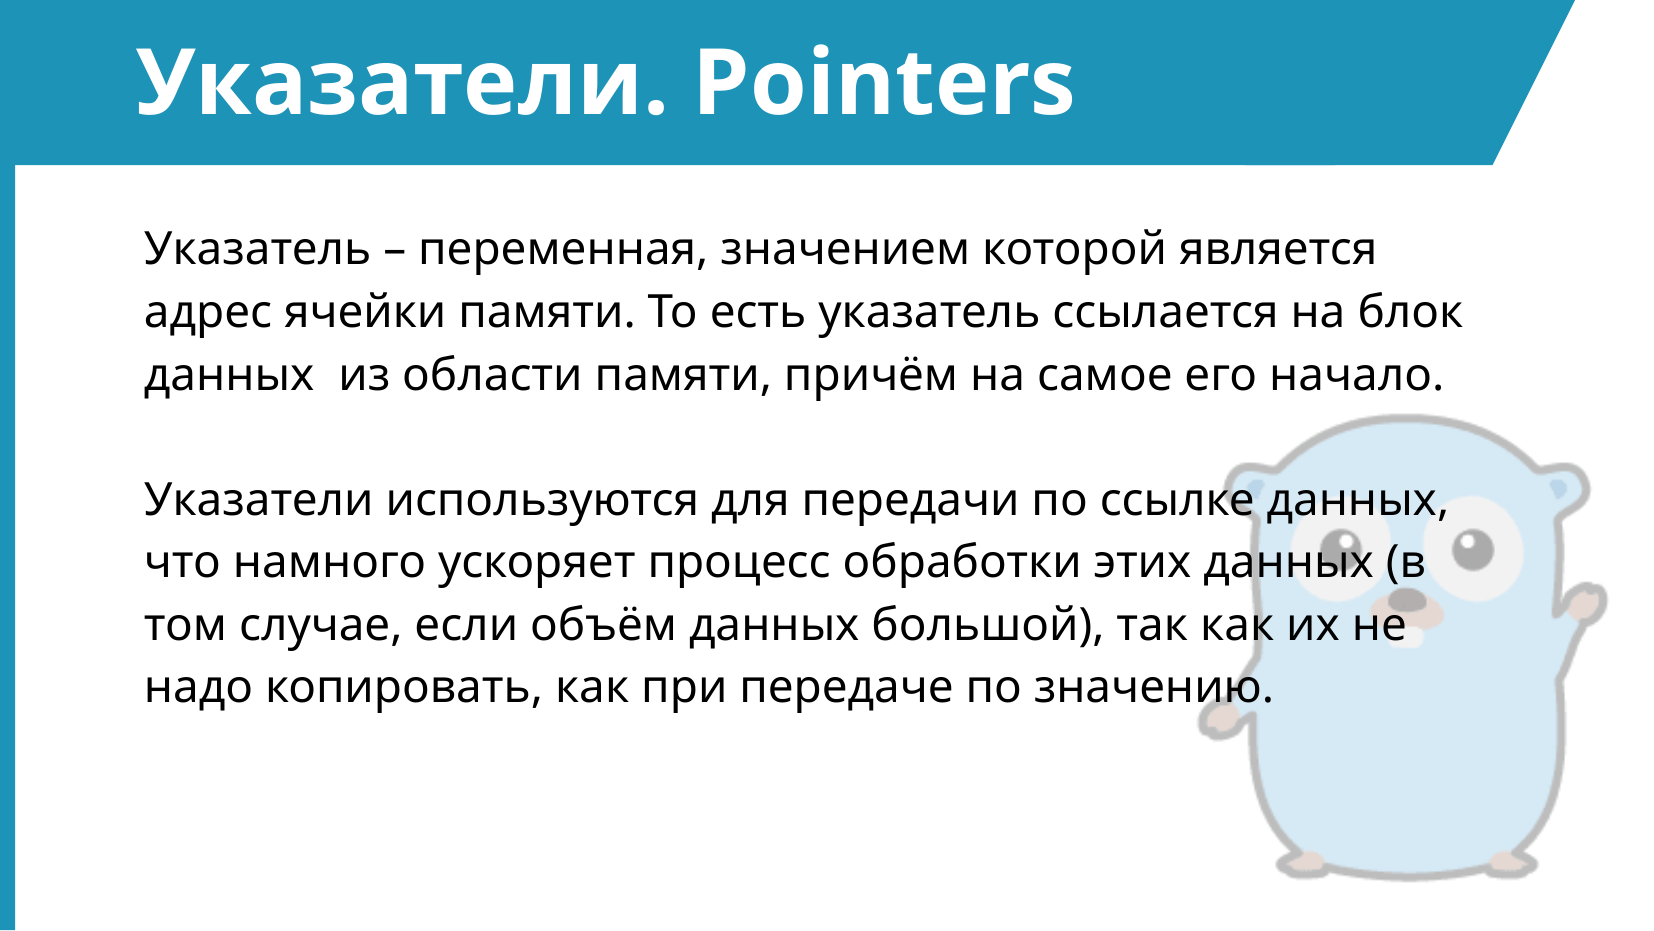

# Указатели. Pointers
Указатель – переменная, значением которой является адрес ячейки памяти. То есть указатель ссылается на блок данных из области памяти, причём на самое его начало.
Указатели используются для передачи по ссылке данных, что намного ускоряет процесс обработки этих данных (в том случае, если объём данных большой), так как их не надо копировать, как при передаче по значению.